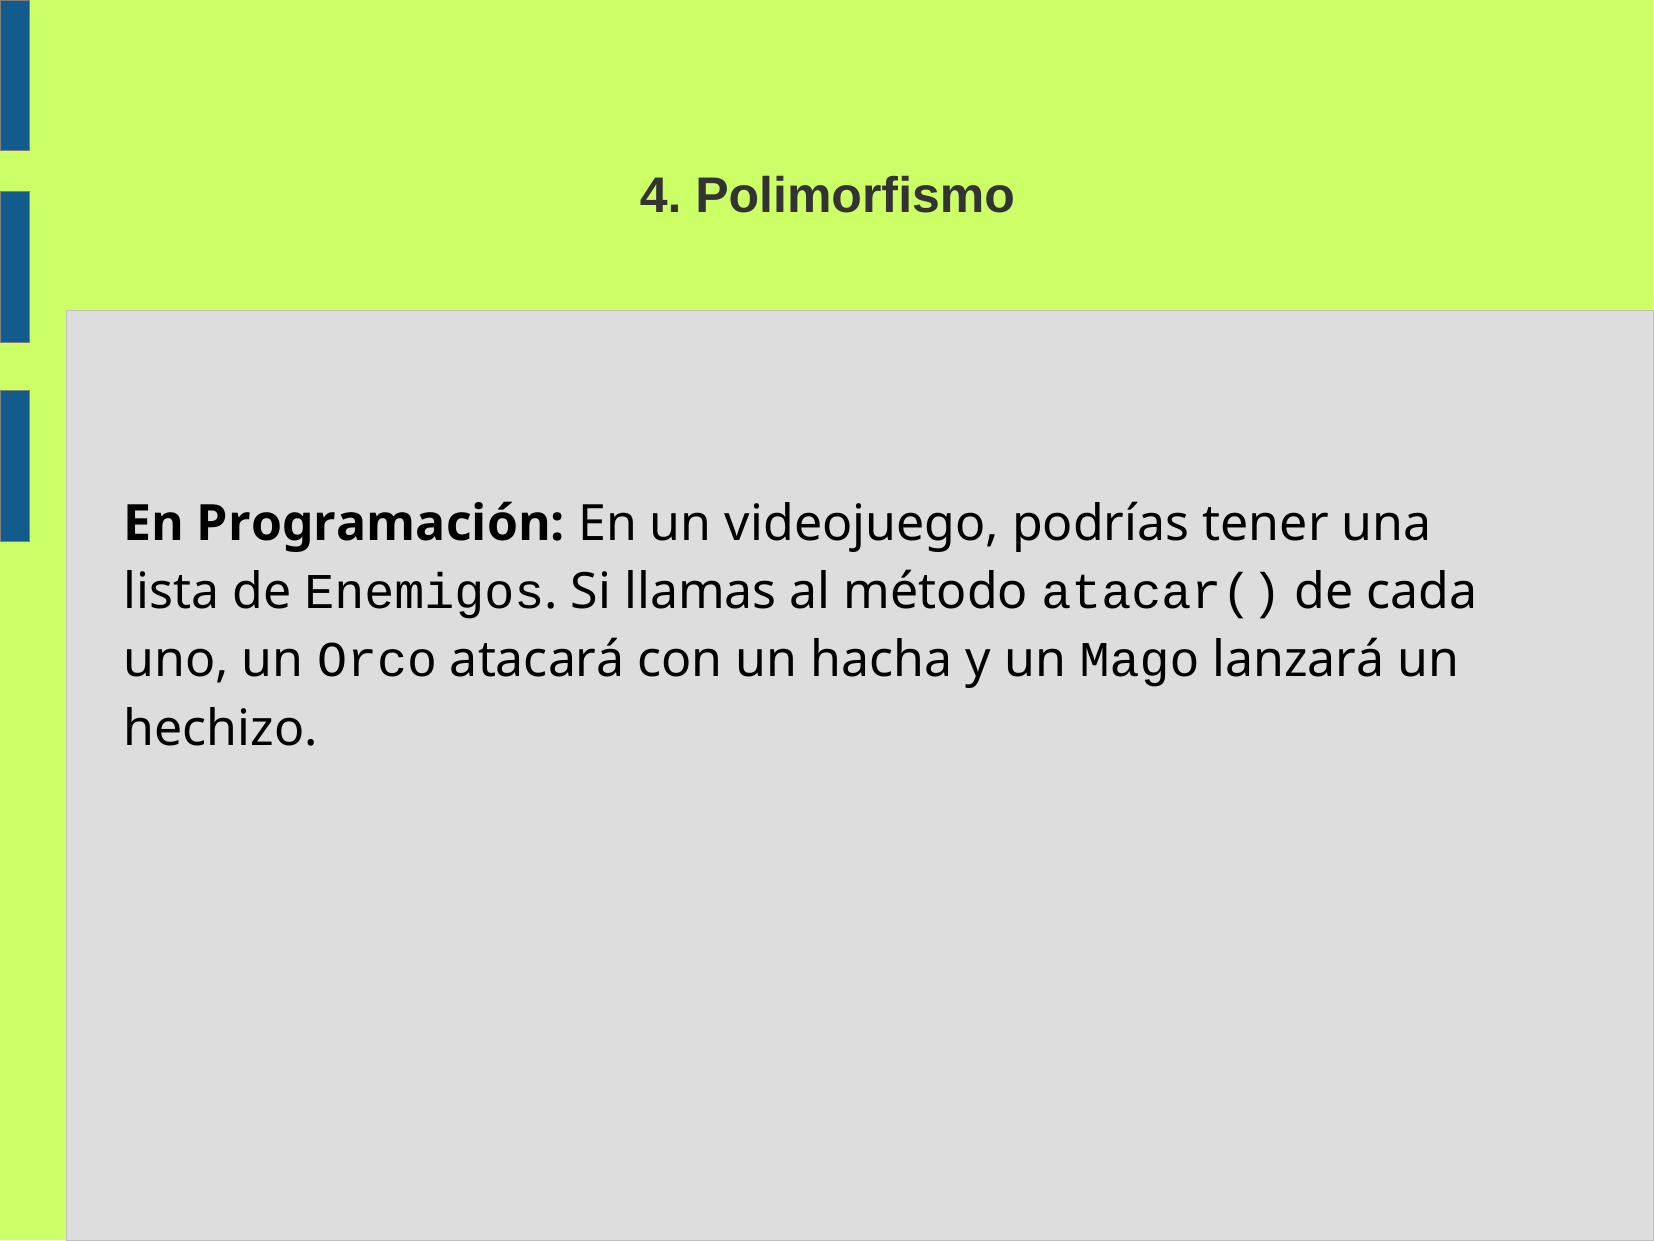

# 4. Polimorfismo
En Programación: En un videojuego, podrías tener una lista de Enemigos. Si llamas al método atacar() de cada uno, un Orco atacará con un hacha y un Mago lanzará un hechizo.